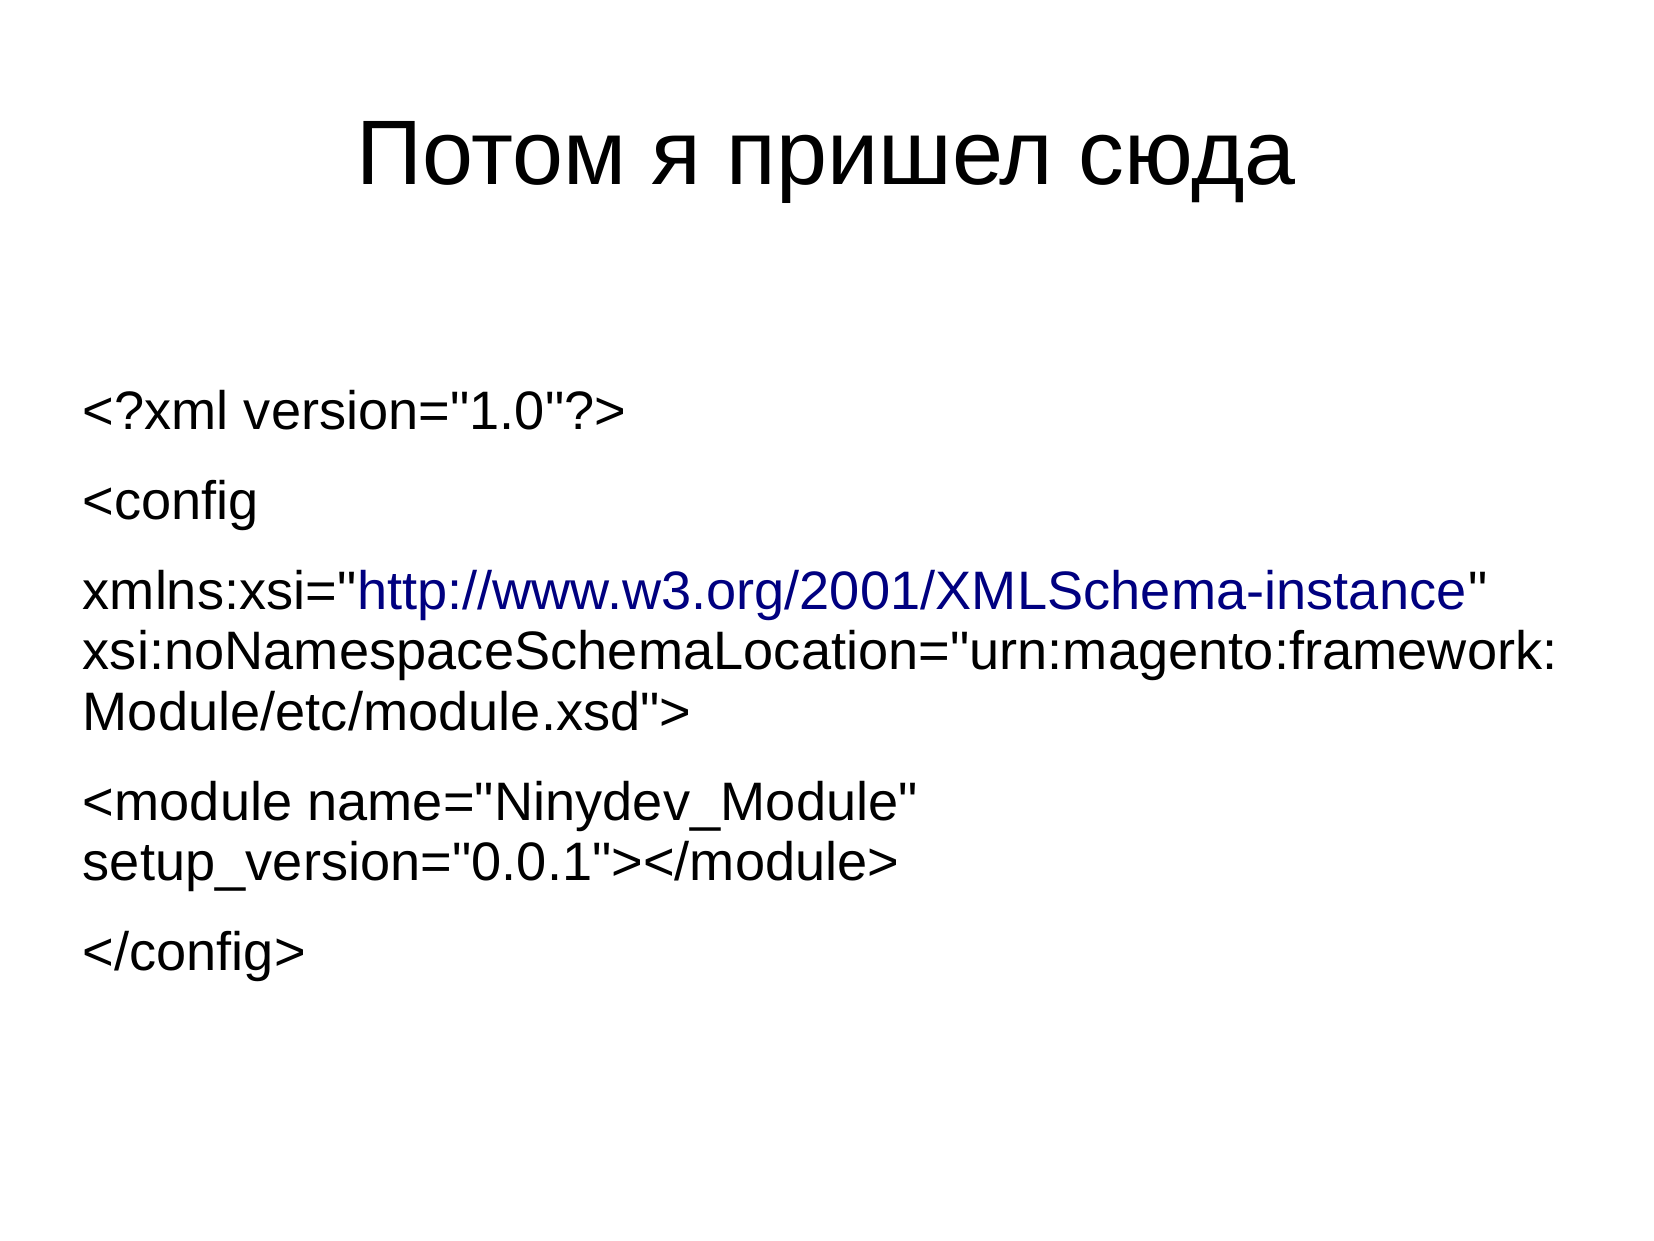

# Потом я пришел сюда
<?xml version="1.0"?>
<config
xmlns:xsi="http://www.w3.org/2001/XMLSchema-instance" xsi:noNamespaceSchemaLocation="urn:magento:framework:Module/etc/module.xsd">
<module name="Ninydev_Module" setup_version="0.0.1"></module>
</config>